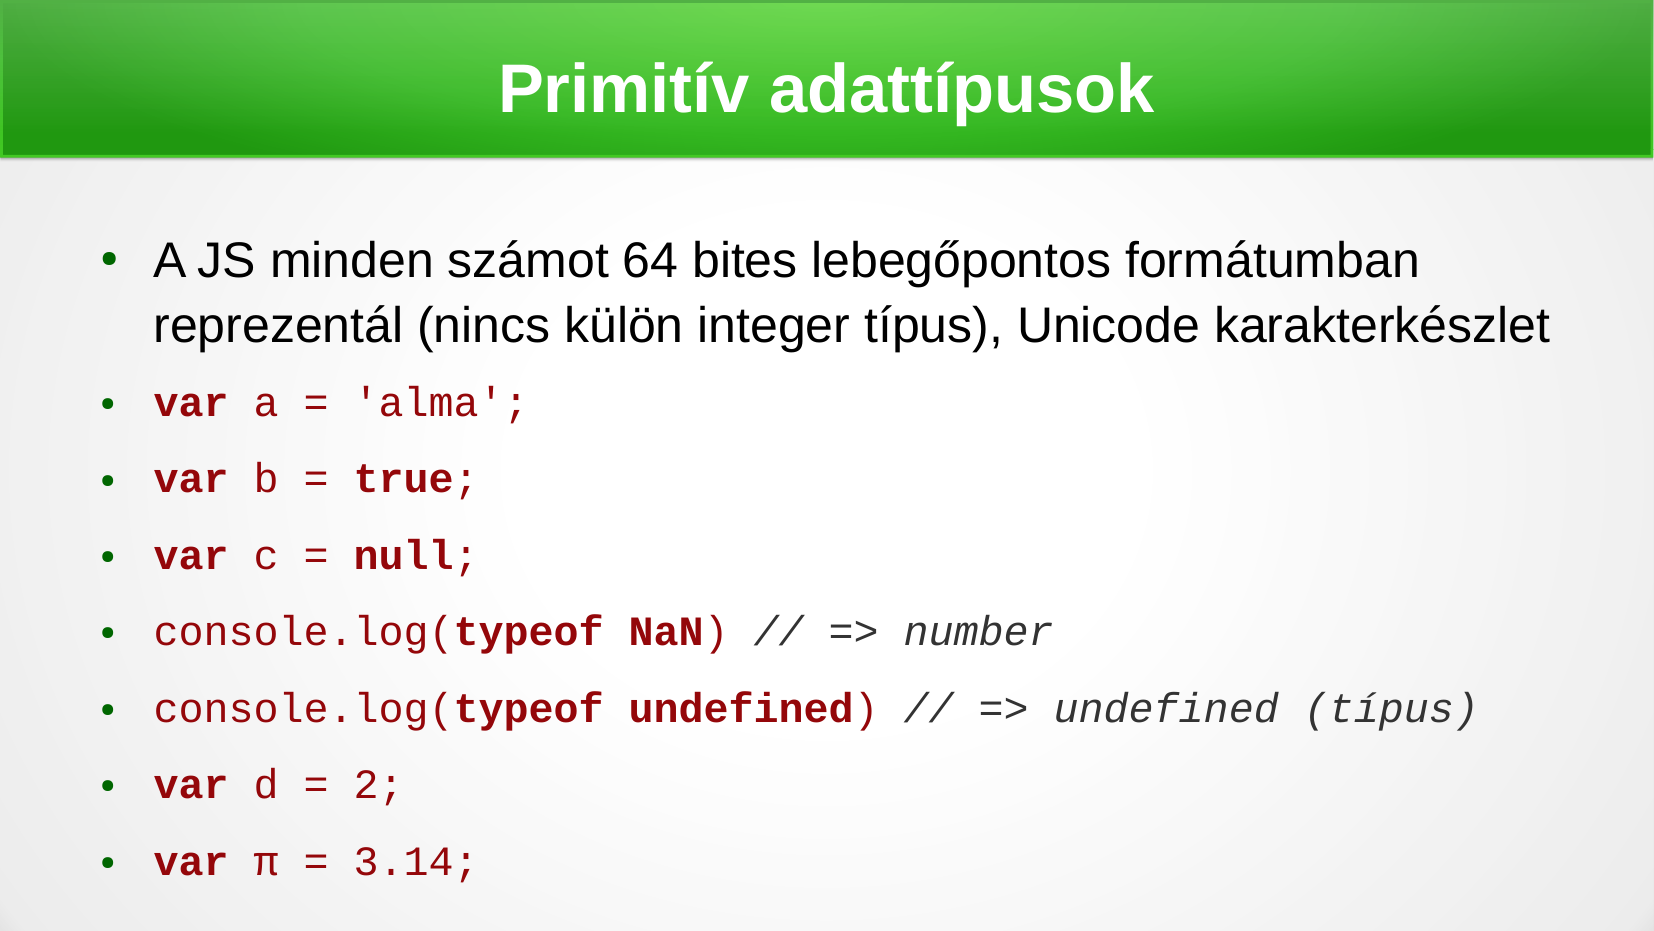

# Primitív adattípusok
A JS minden számot 64 bites lebegőpontos formátumban reprezentál (nincs külön integer típus), Unicode karakterkészlet
var a = 'alma';
var b = true;
var c = null;
console.log(typeof NaN) // => number
console.log(typeof undefined) // => undefined (típus)
var d = 2;
var π = 3.14;